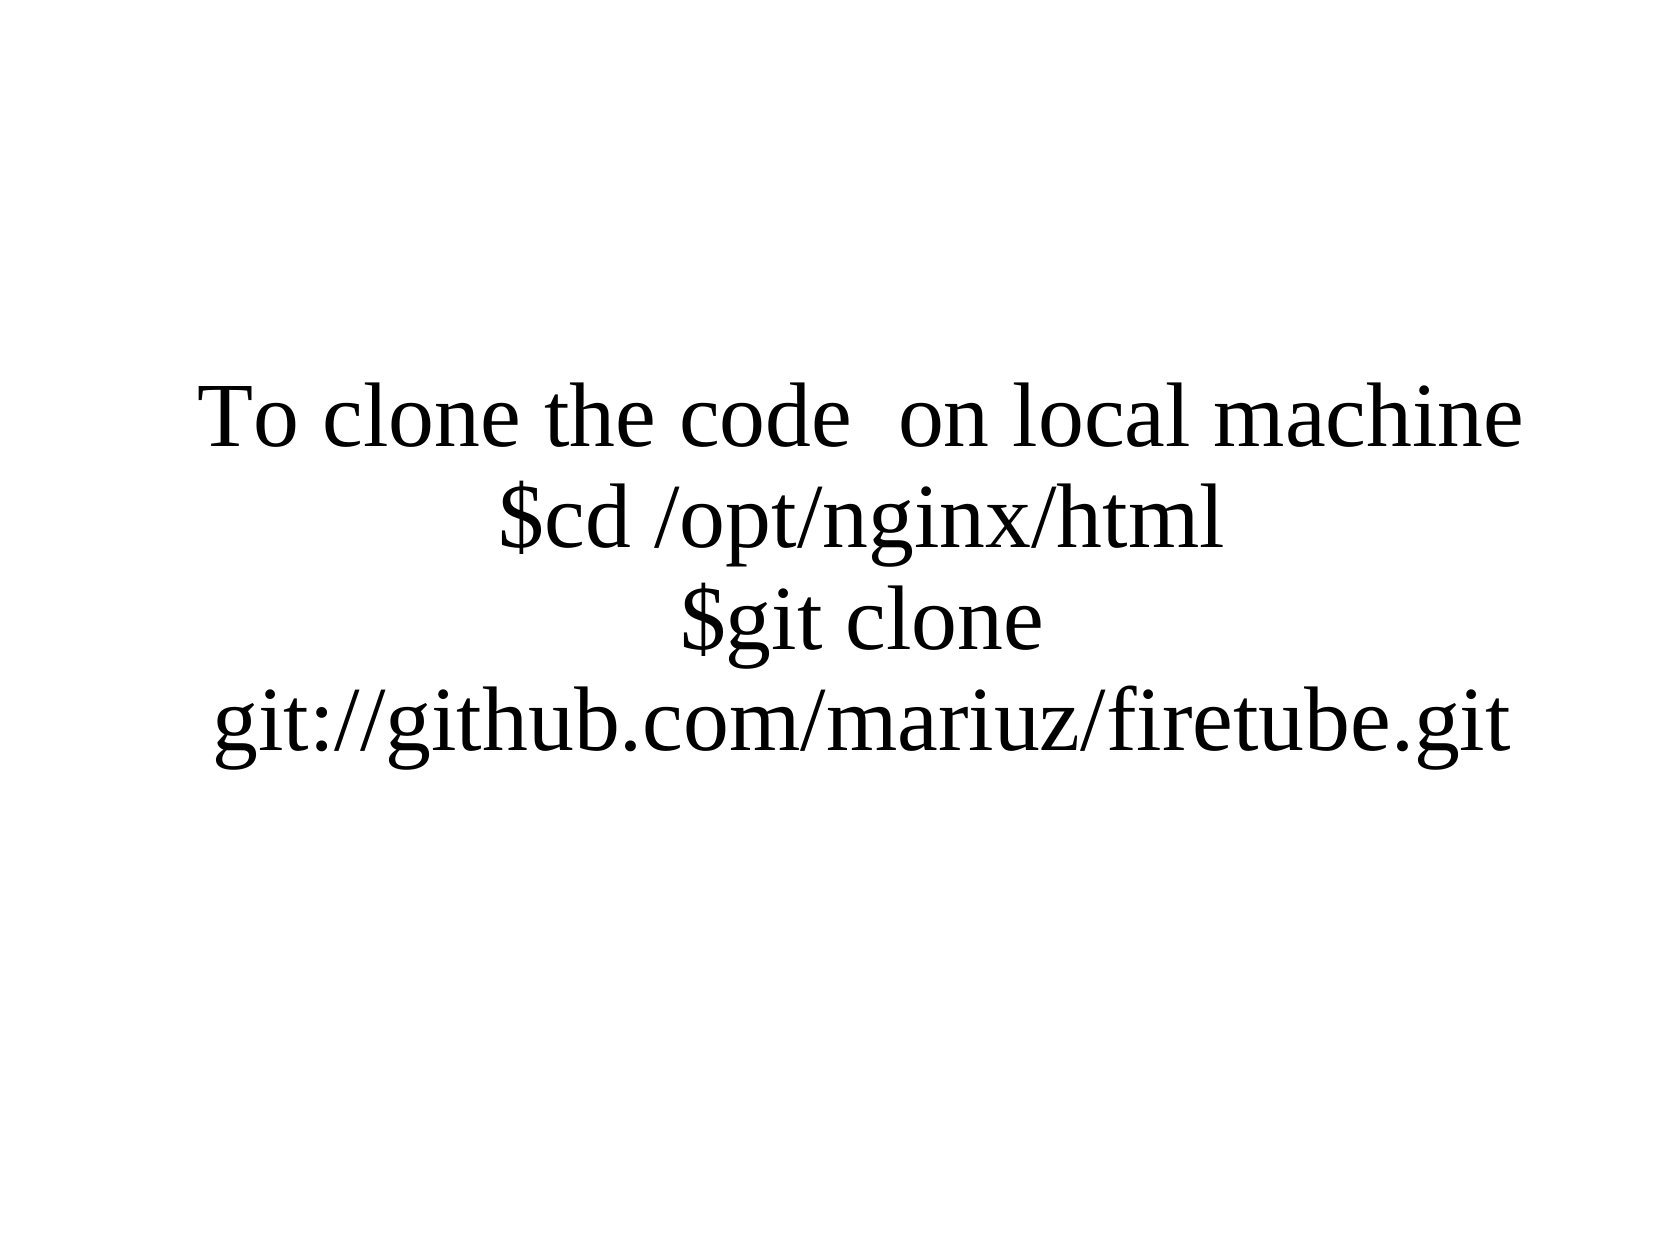

# To clone the code on local machine $cd /opt/nginx/html $git clone git://github.com/mariuz/firetube.git